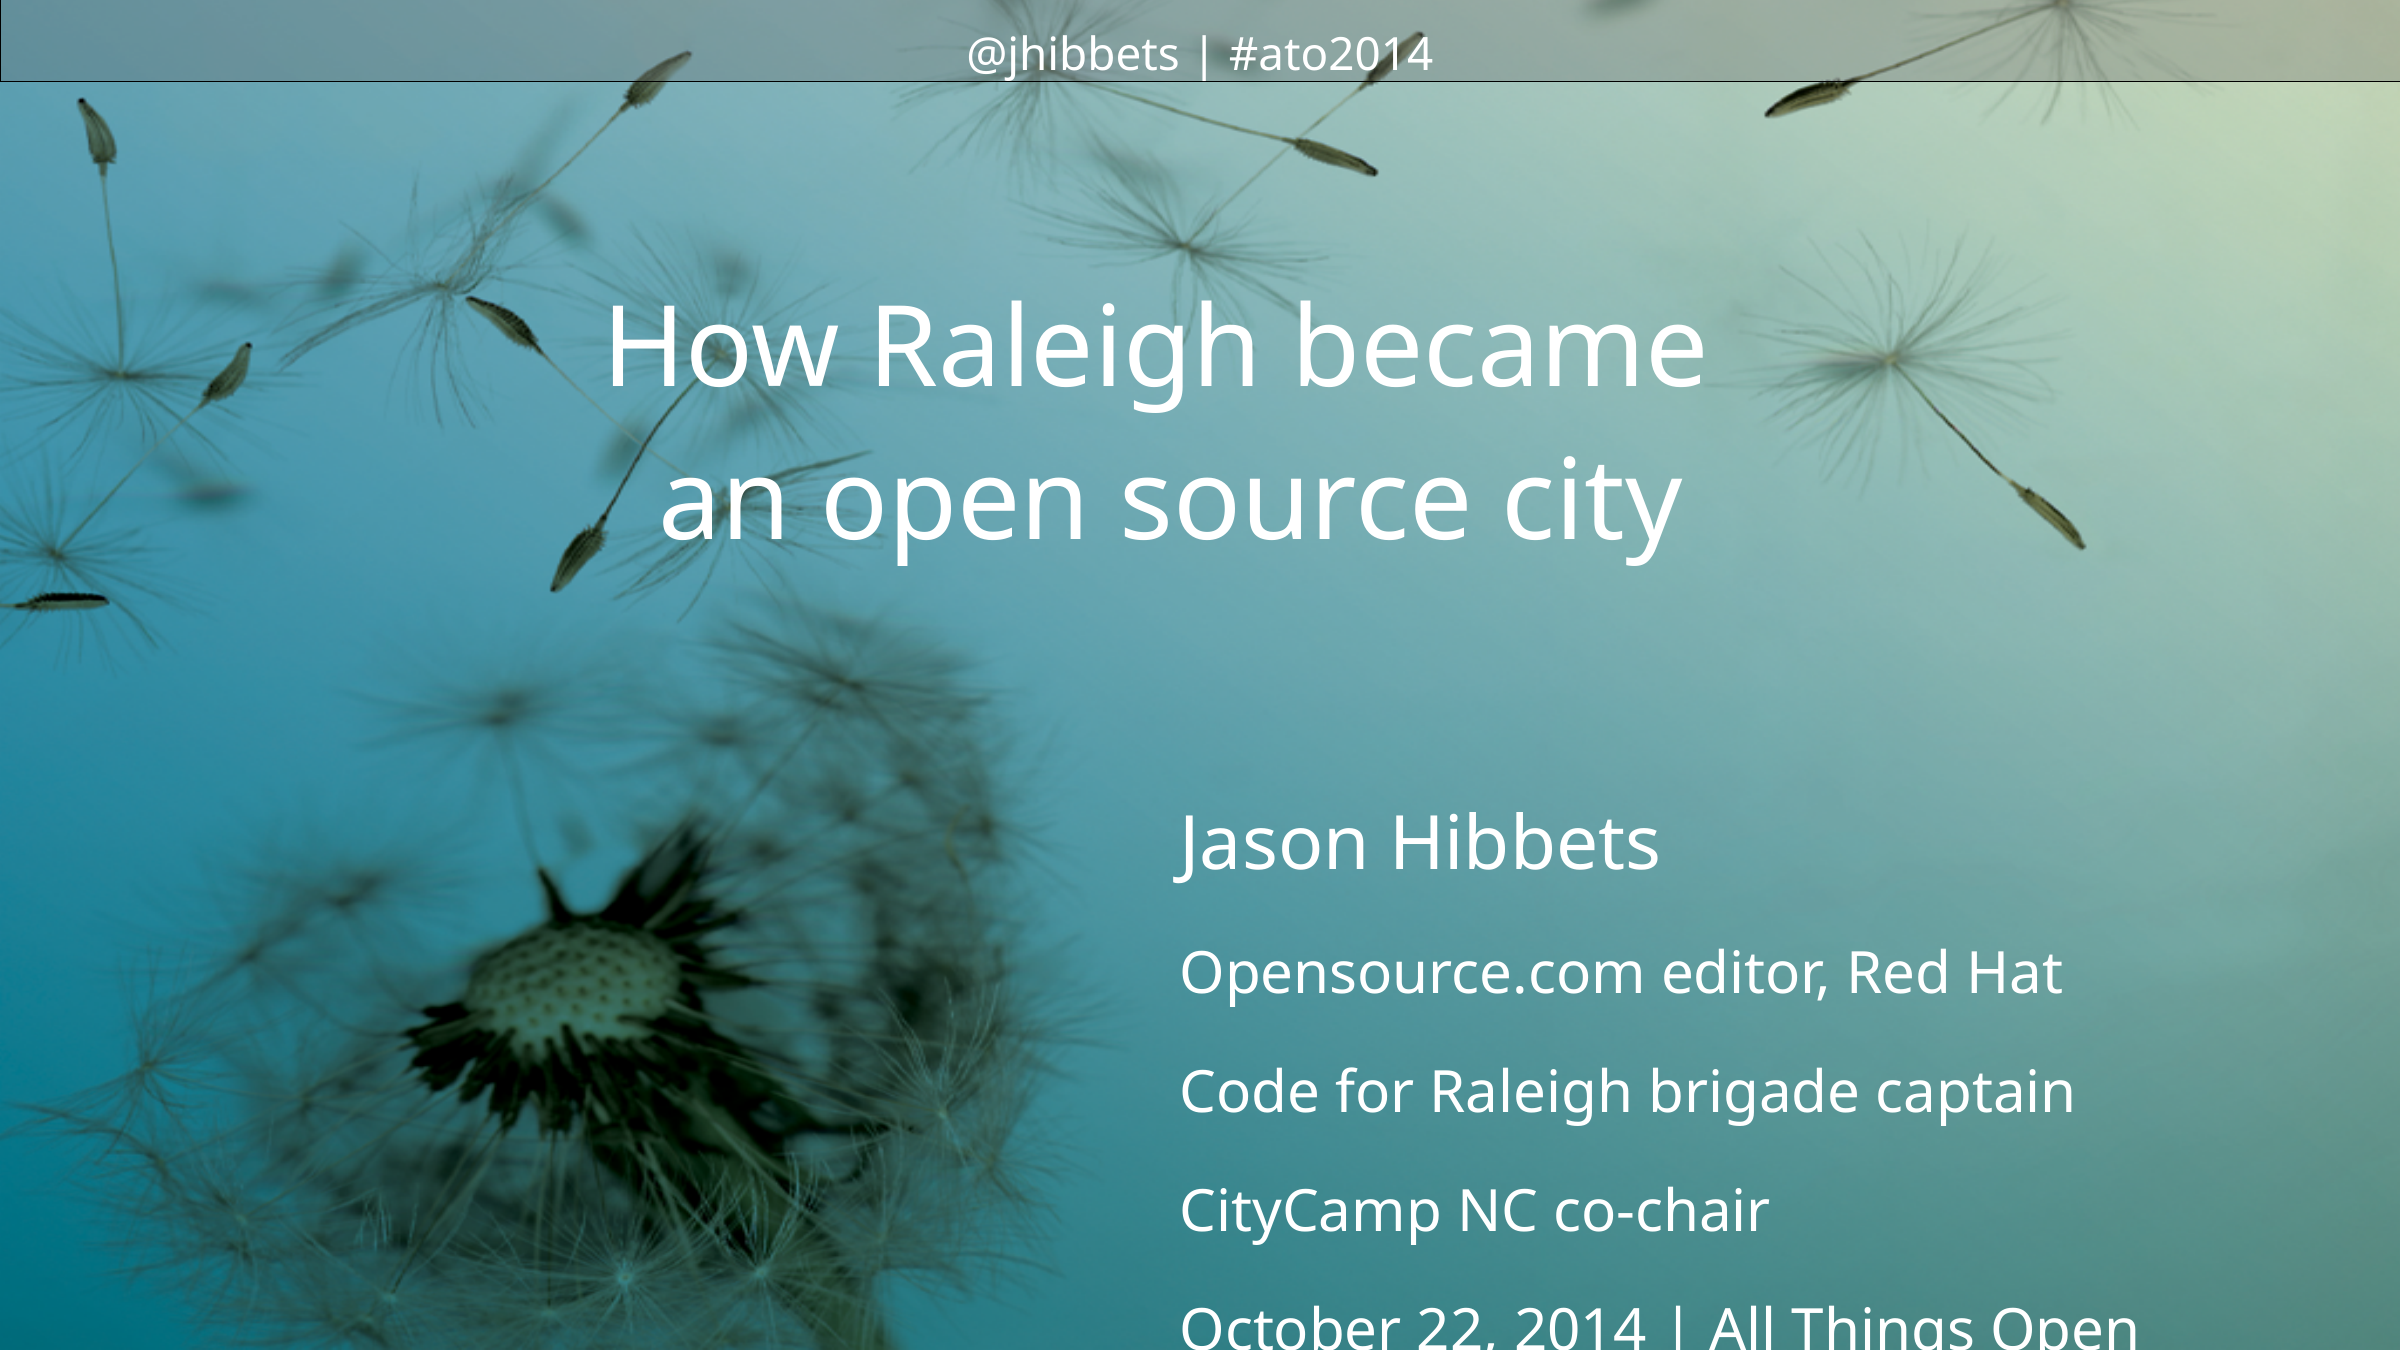

How Raleigh became
an open source city
Jason Hibbets
Opensource.com editor, Red Hat
Code for Raleigh brigade captain
CityCamp NC co-chair
October 22, 2014 | All Things Open